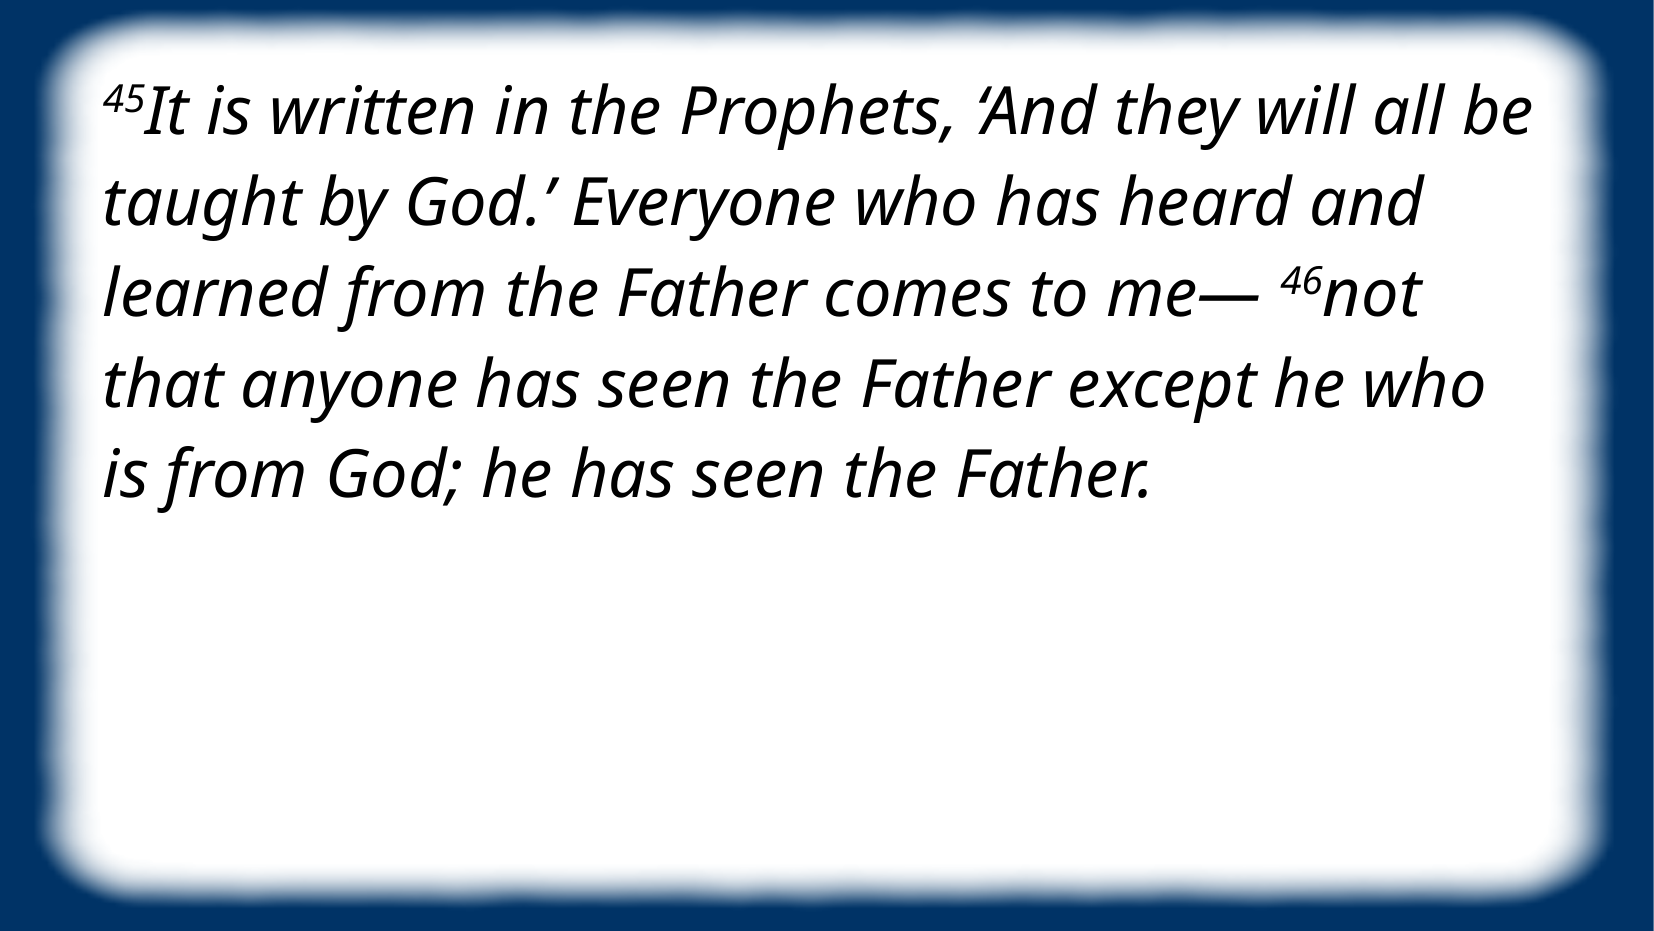

45It is written in the Prophets, ‘And they will all be taught by God.’ Everyone who has heard and learned from the Father comes to me— 46not that anyone has seen the Father except he who is from God; he has seen the Father.